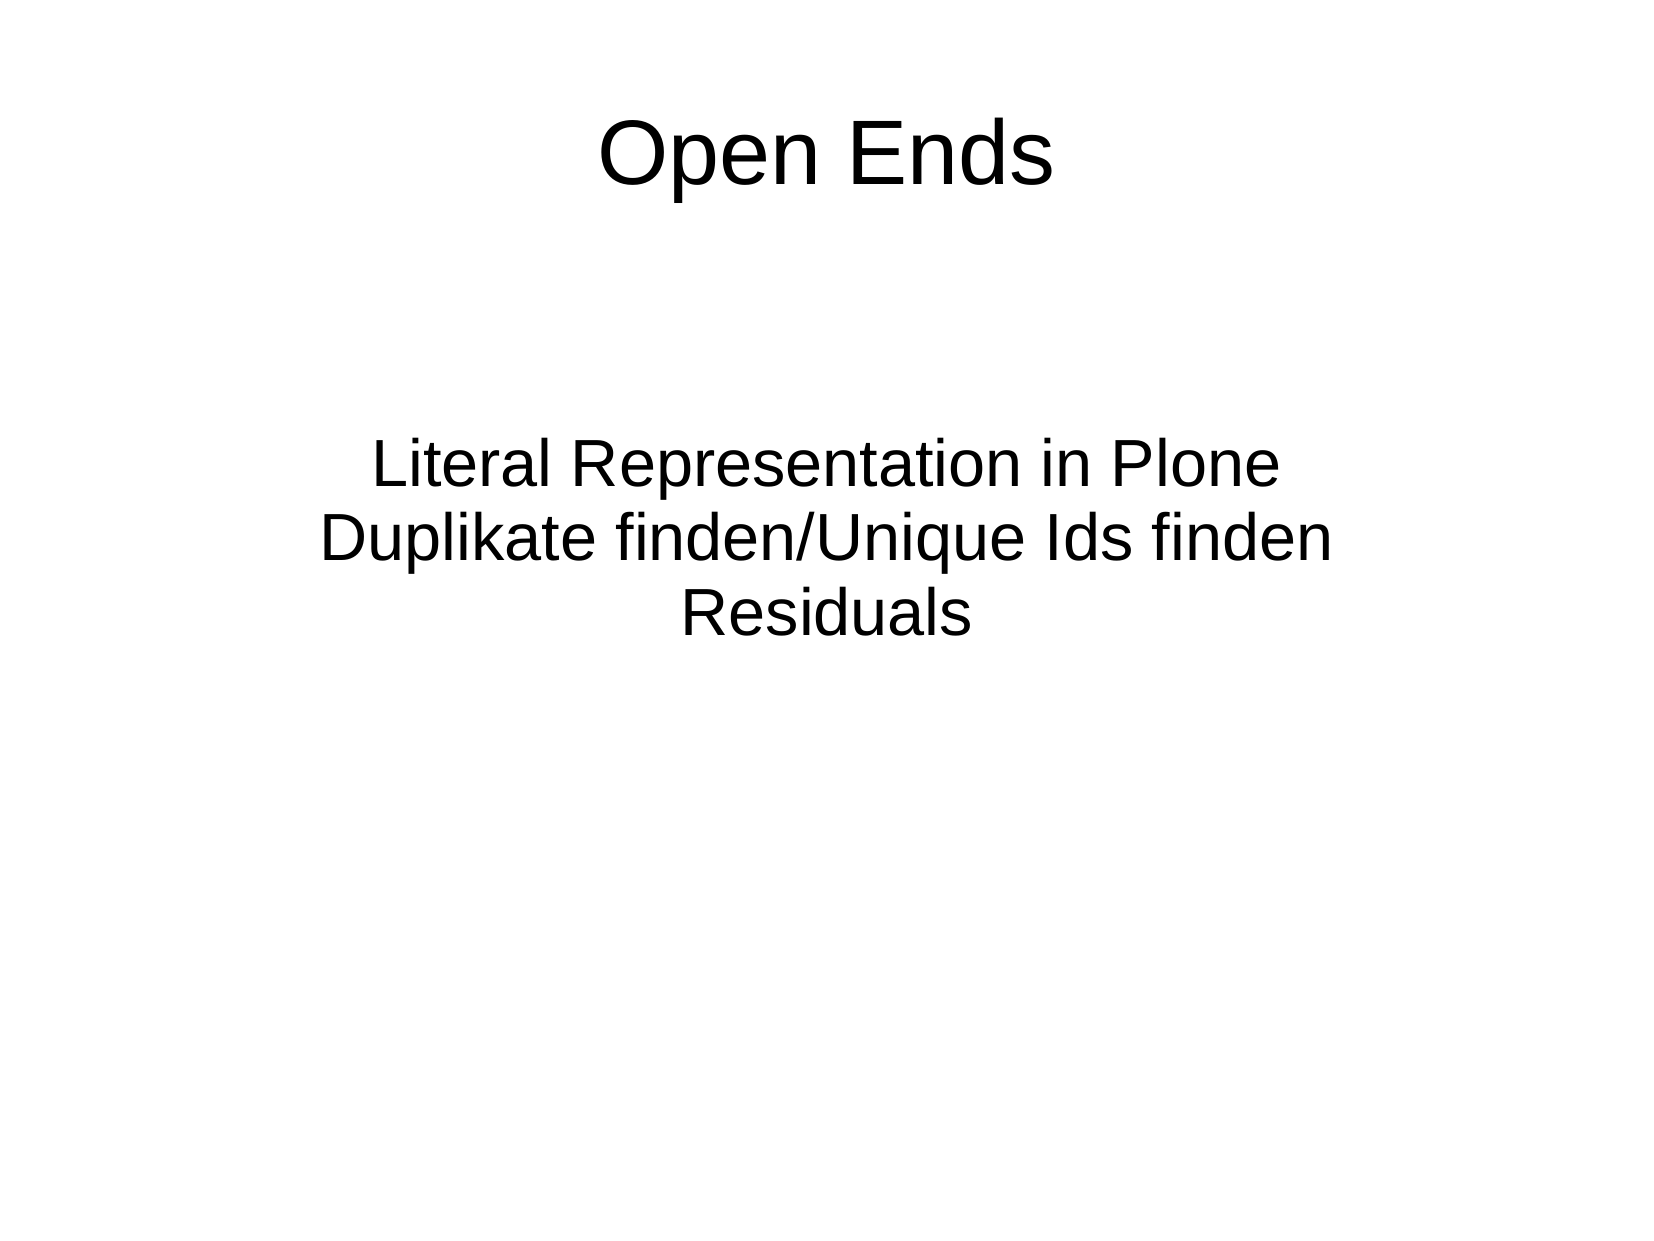

# Open Ends
Literal Representation in Plone
Duplikate finden/Unique Ids finden
Residuals